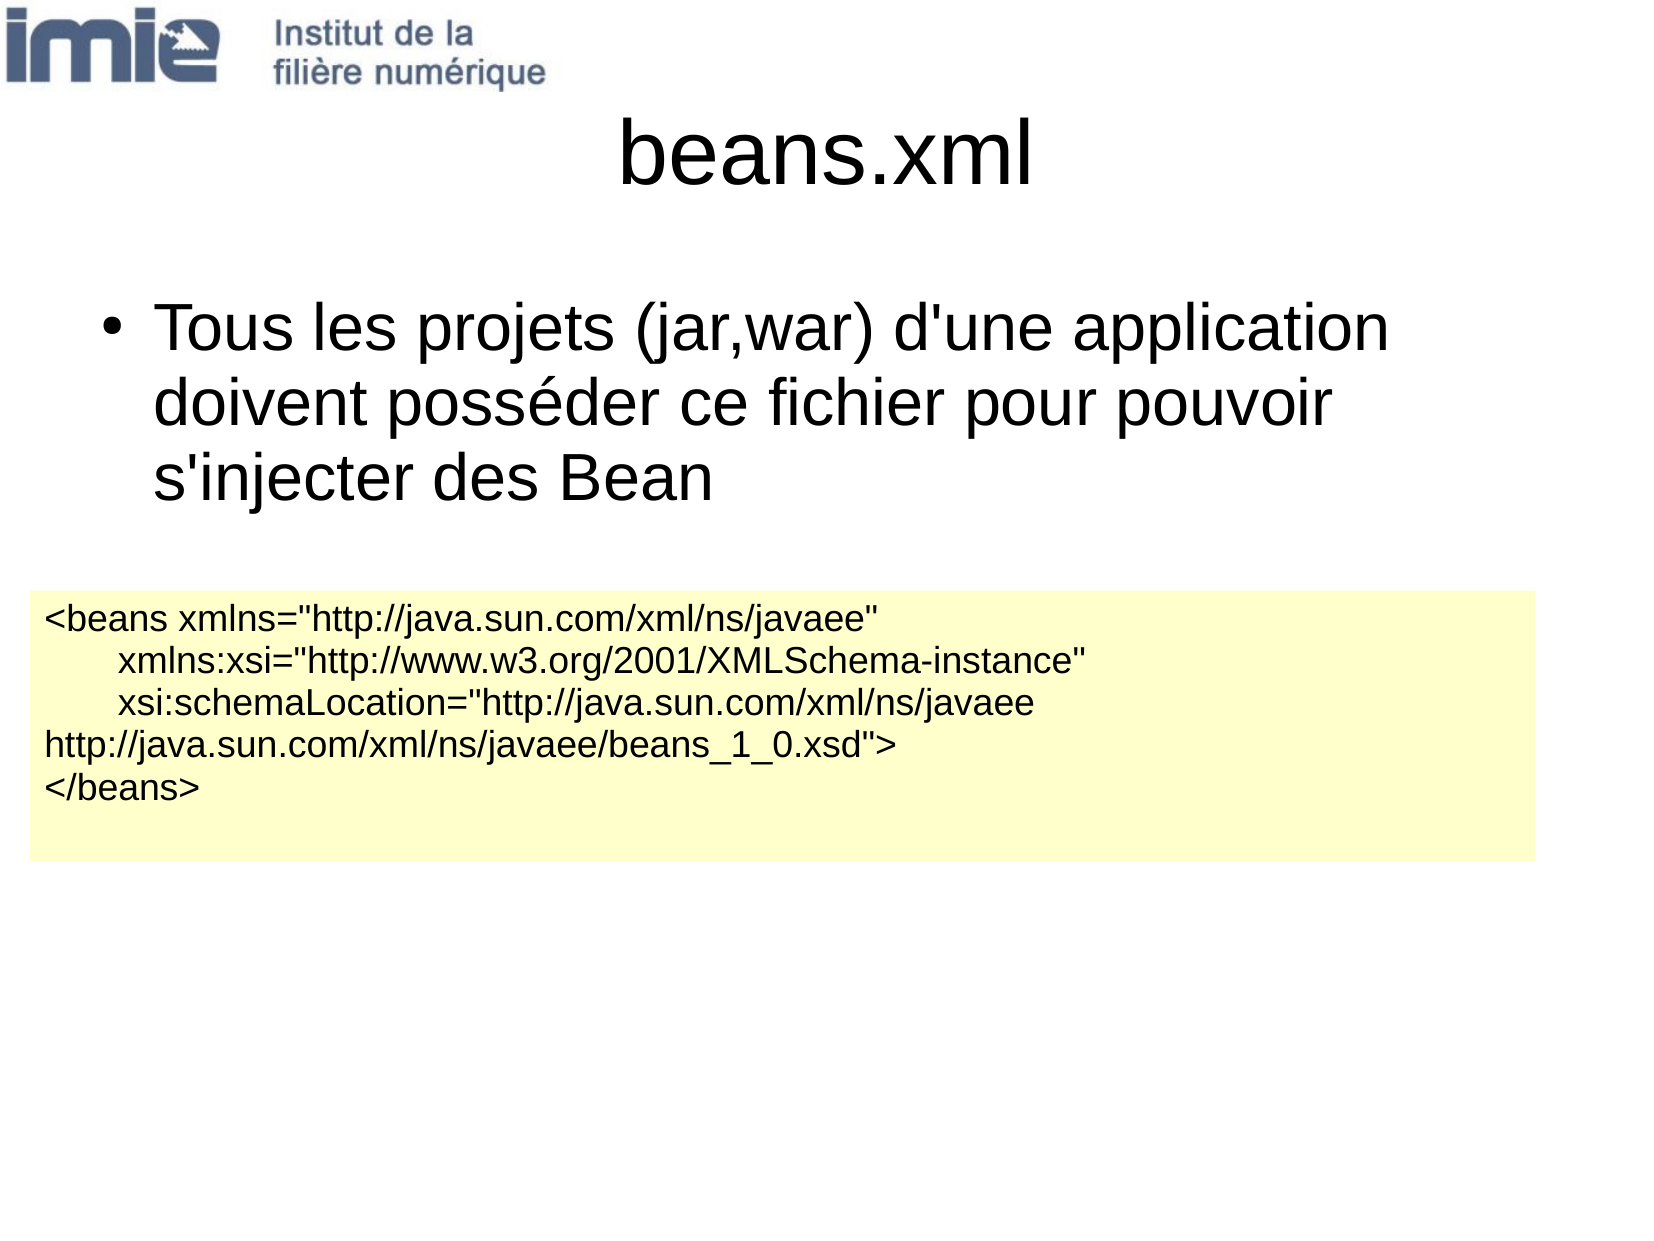

# beans.xml
Tous les projets (jar,war) d'une application doivent posséder ce fichier pour pouvoir s'injecter des Bean
<beans xmlns="http://java.sun.com/xml/ns/javaee"
 xmlns:xsi="http://www.w3.org/2001/XMLSchema-instance"
 xsi:schemaLocation="http://java.sun.com/xml/ns/javaee http://java.sun.com/xml/ns/javaee/beans_1_0.xsd">
</beans>